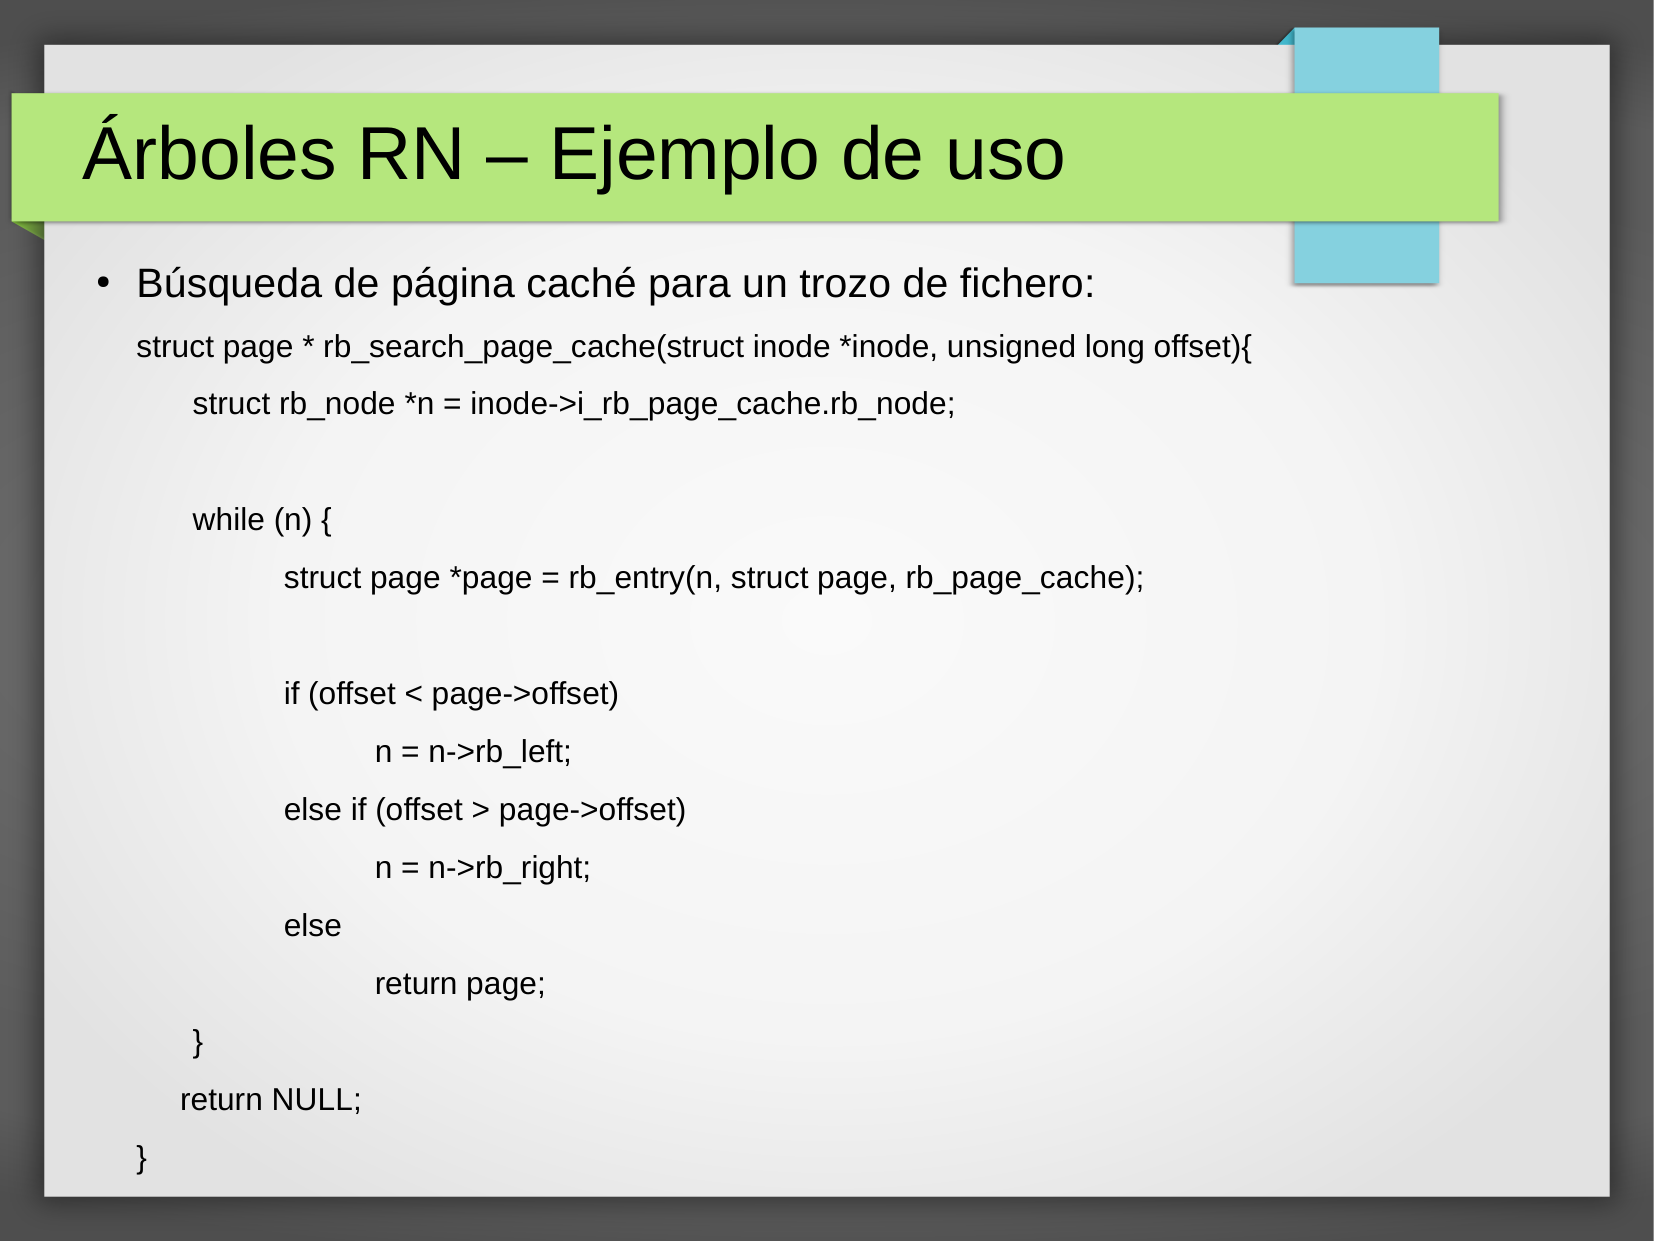

# Árboles RN – Ejemplo de uso
Búsqueda de página caché para un trozo de fichero:
struct page * rb_search_page_cache(struct inode *inode, unsigned long offset){
	struct rb_node *n = inode->i_rb_page_cache.rb_node;
	while (n) {
		 struct page *page = rb_entry(n, struct page, rb_page_cache);
		 if (offset < page->offset)
			 n = n->rb_left;
		 else if (offset > page->offset)
			 n = n->rb_right;
		 else
			 return page;
	}
 return NULL;
}